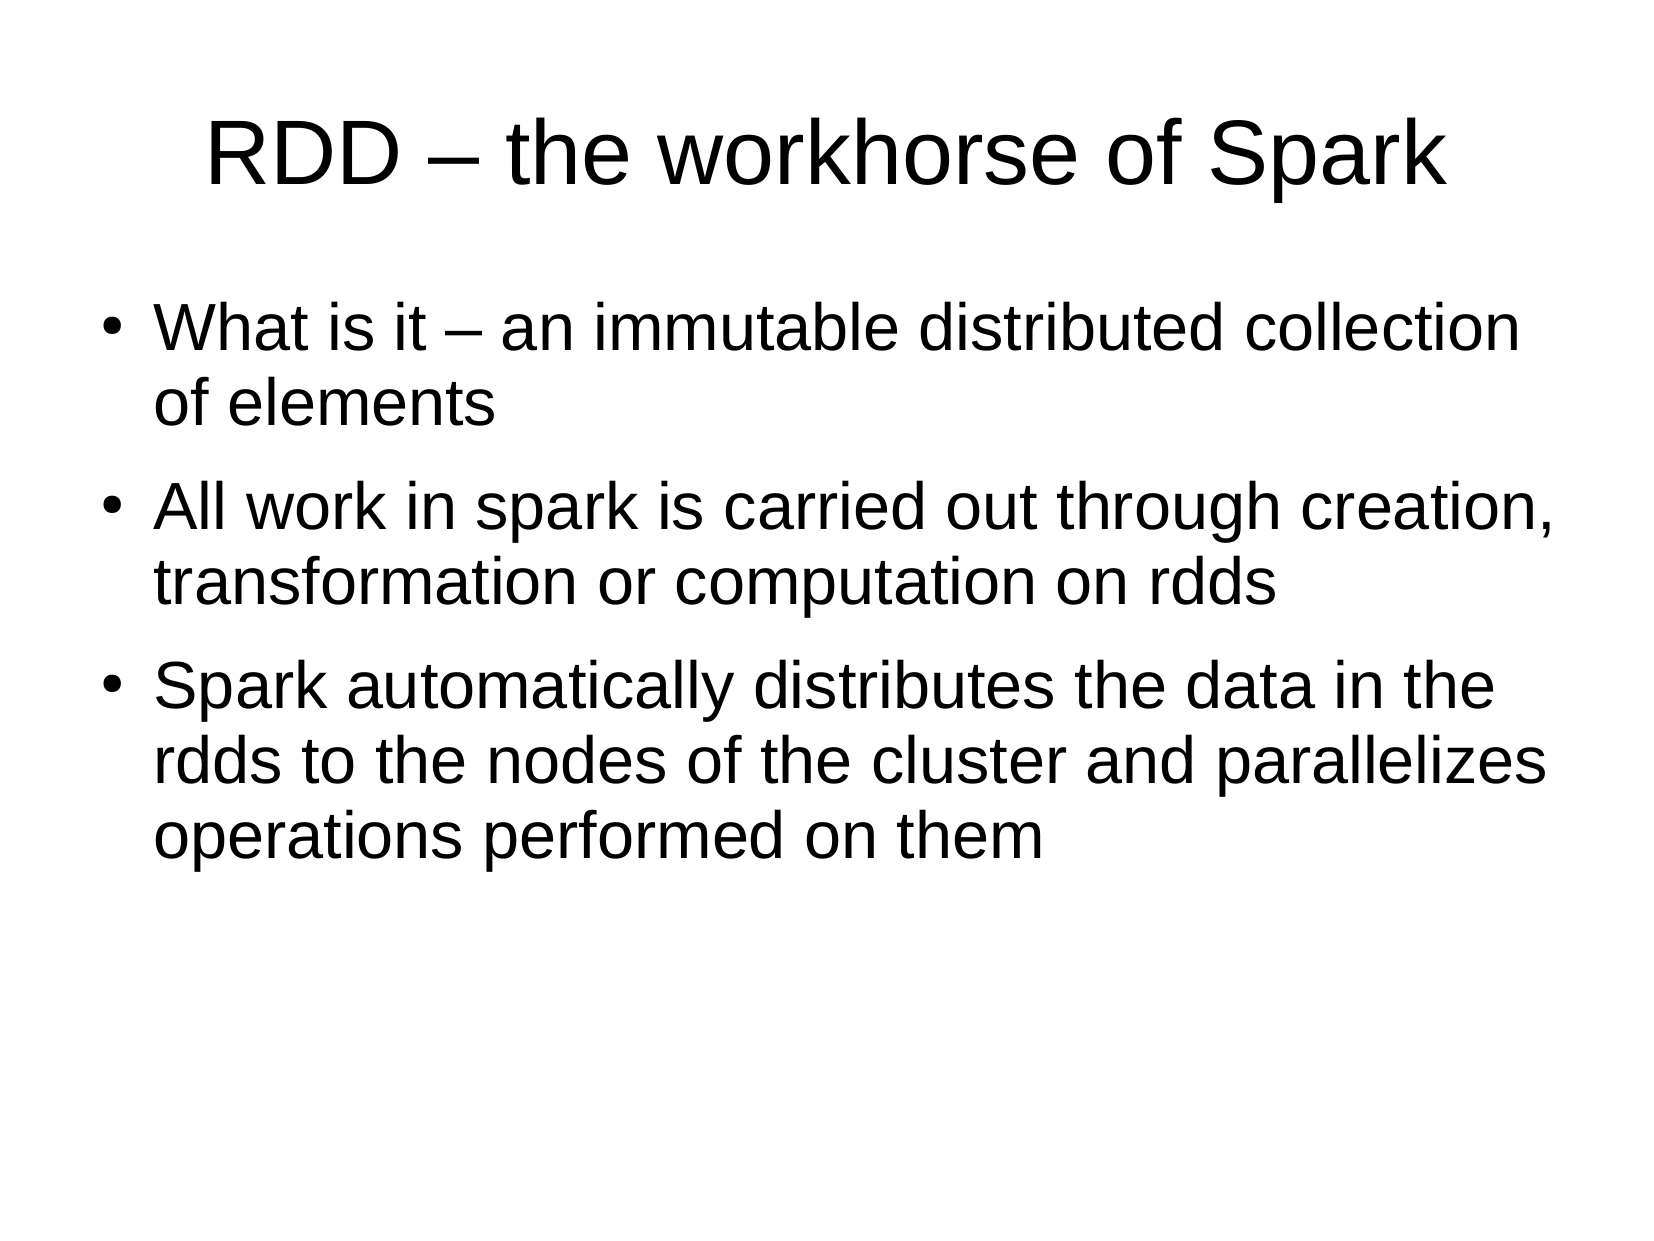

# RDD – the workhorse of Spark
What is it – an immutable distributed collection of elements
All work in spark is carried out through creation, transformation or computation on rdds
Spark automatically distributes the data in the rdds to the nodes of the cluster and parallelizes operations performed on them